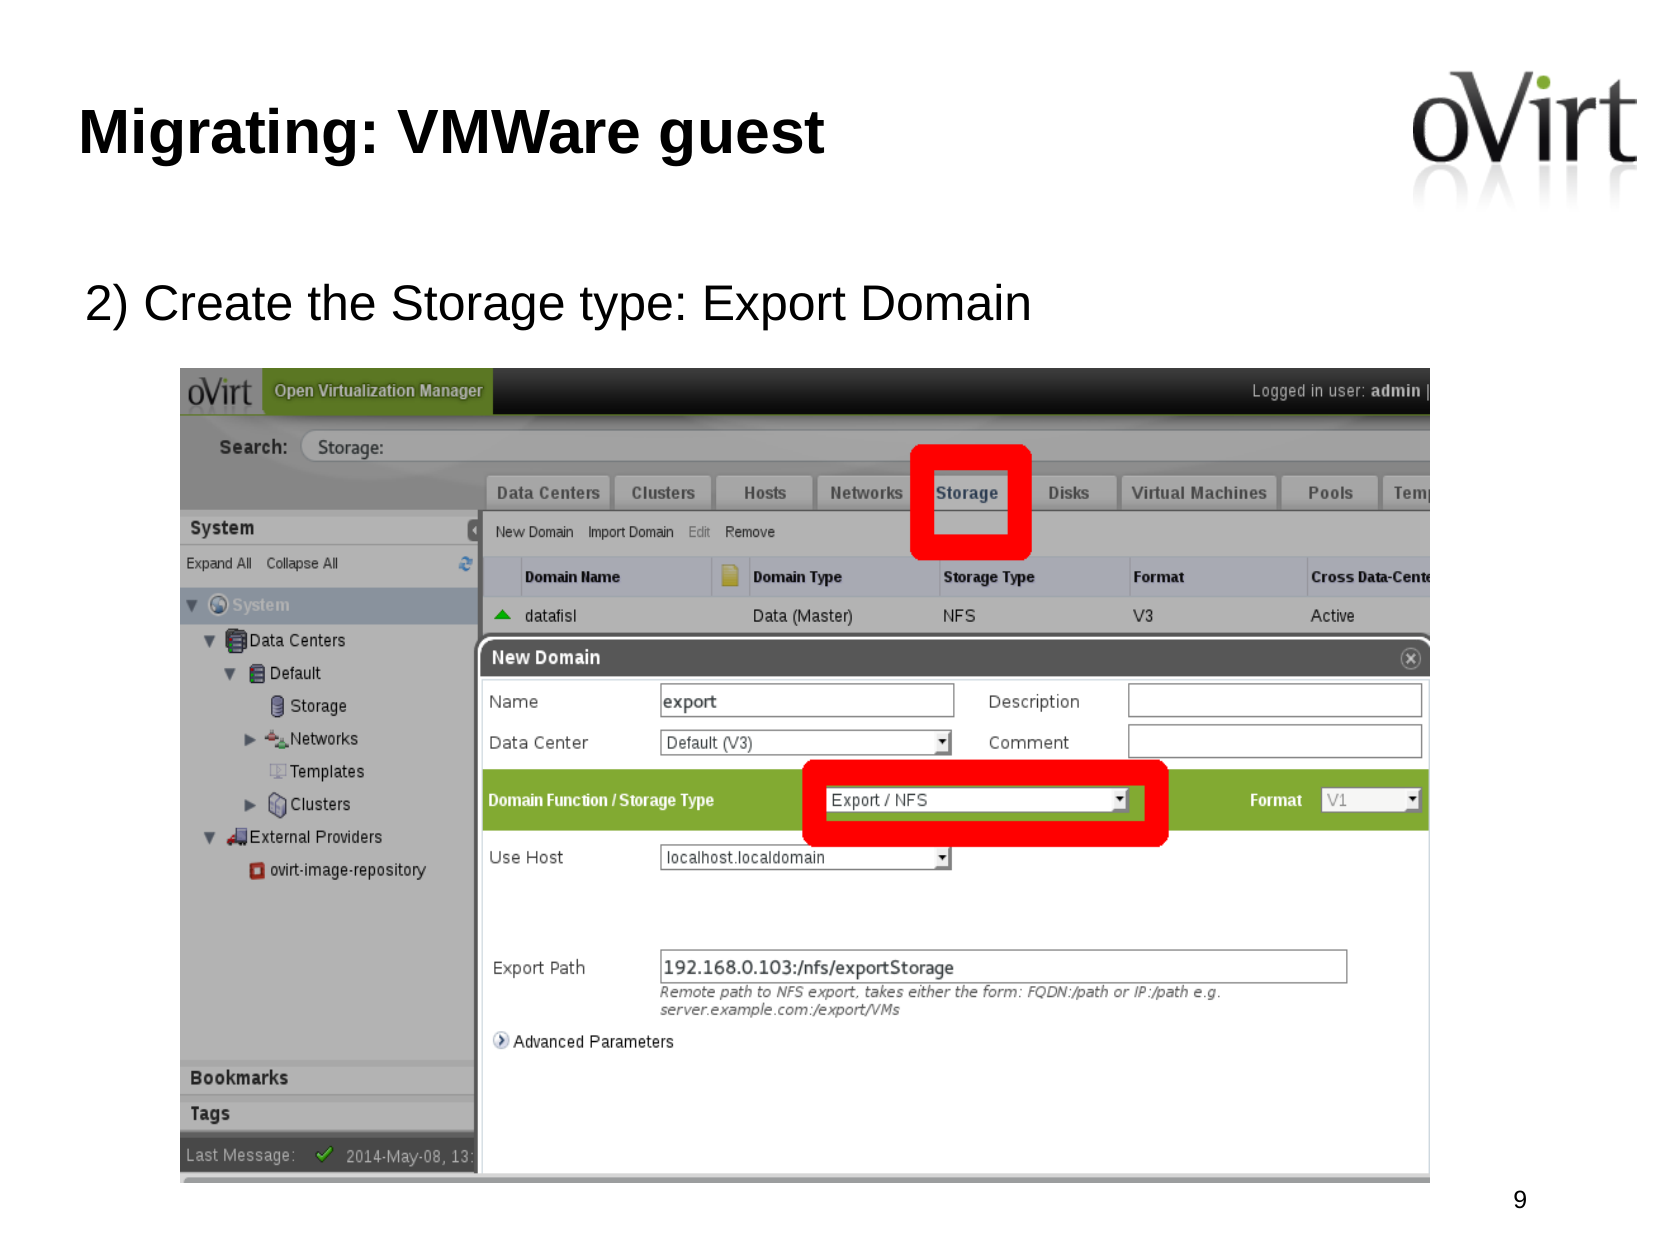

Migrating: VMWare guest
2) Create the Storage type: Export Domain